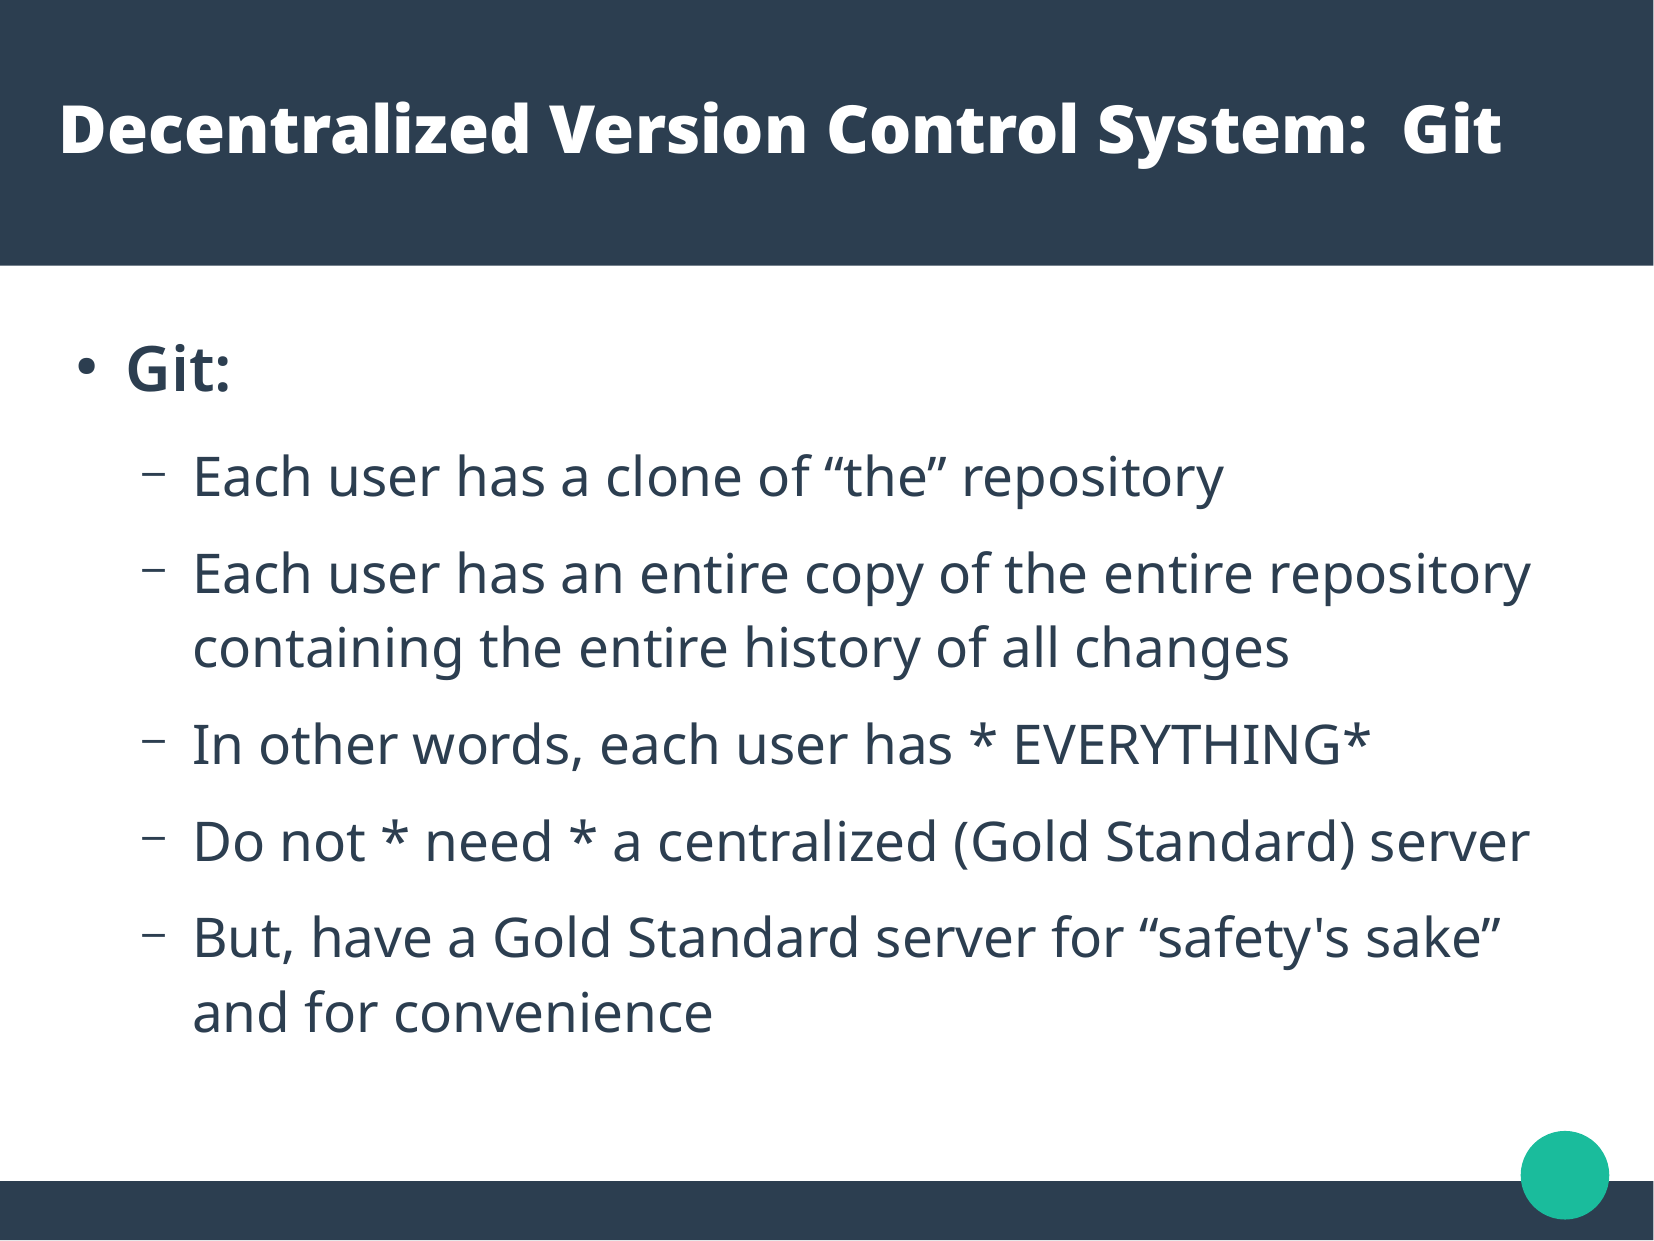

# Decentralized Version Control System: Git
Git:
Each user has a clone of “the” repository
Each user has an entire copy of the entire repository containing the entire history of all changes
In other words, each user has * EVERYTHING*
Do not * need * a centralized (Gold Standard) server
But, have a Gold Standard server for “safety's sake” and for convenience